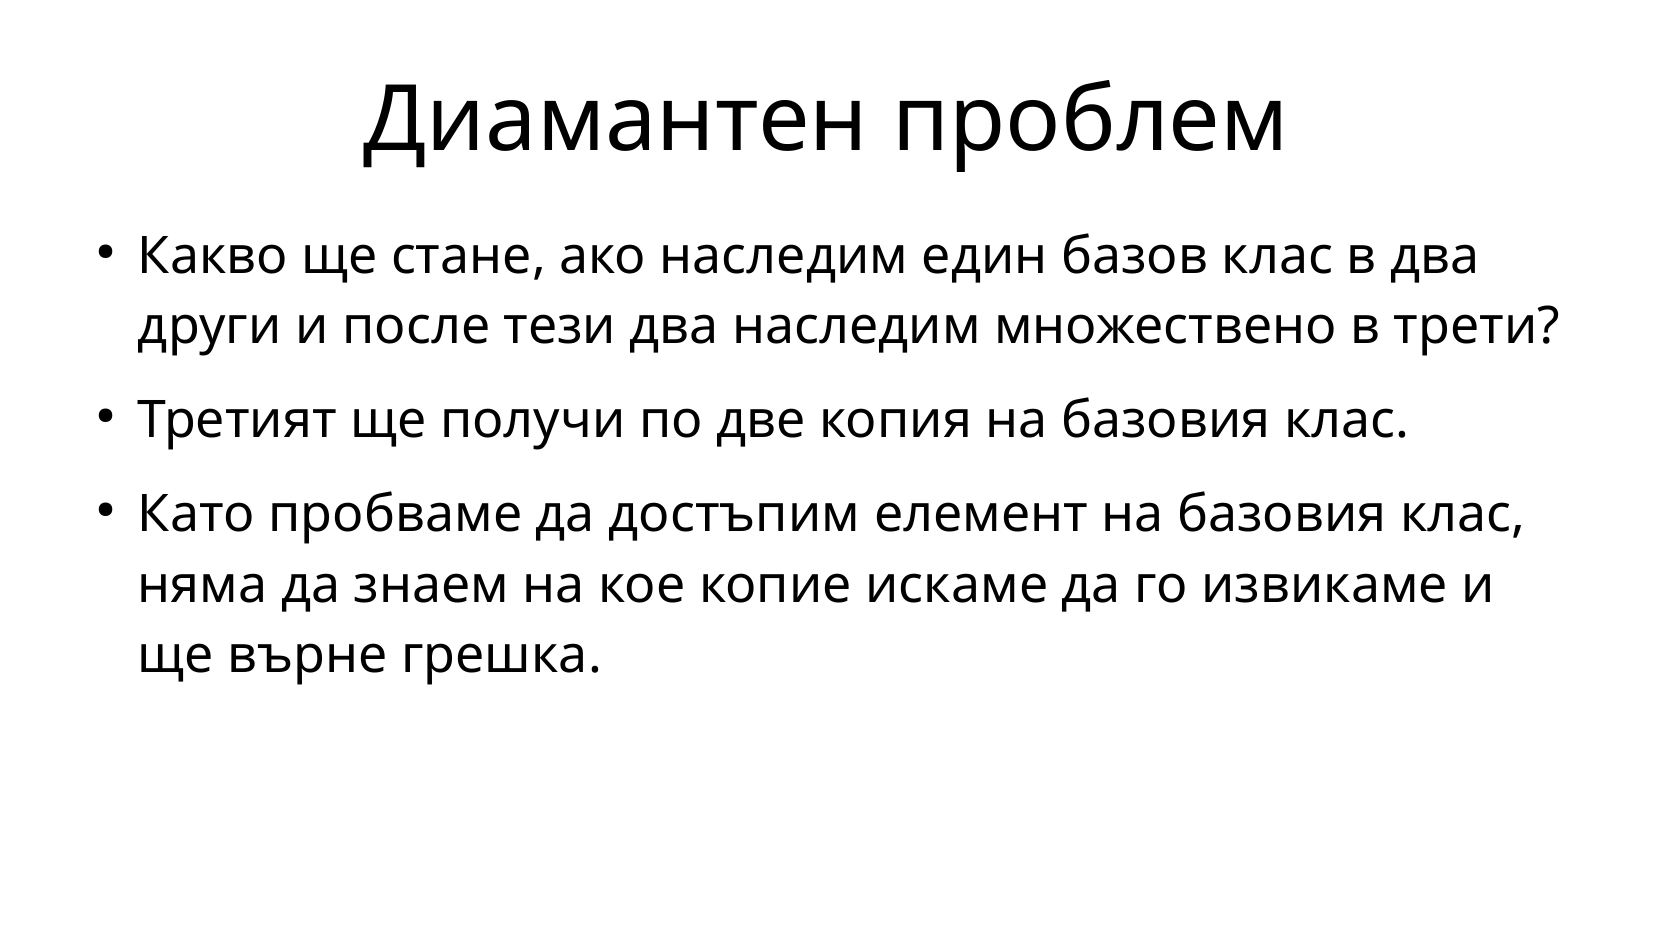

# Диамантен проблем
Какво ще стане, ако наследим един базов клас в два други и после тези два наследим множествено в трети?
Третият ще получи по две копия на базовия клас.
Като пробваме да достъпим елемент на базовия клас, няма да знаем на кое копие искаме да го извикаме и ще върне грешка.